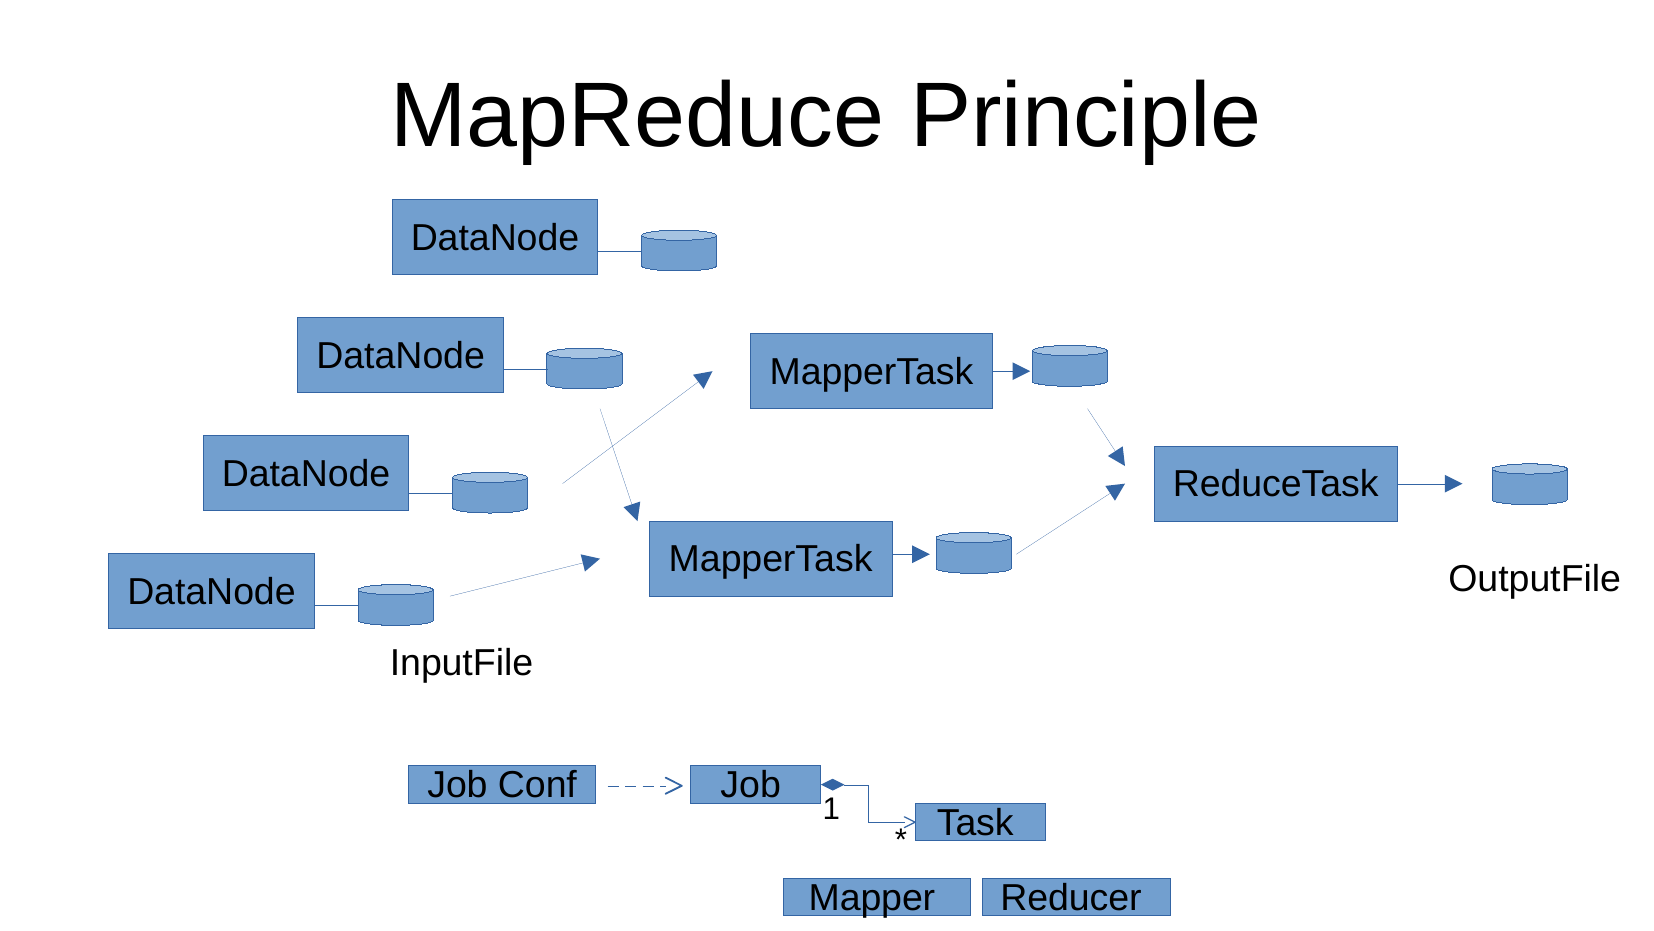

# MapReduce Principle
DataNode
DataNode
MapperTask
DataNode
ReduceTask
MapperTask
OutputFile
DataNode
InputFile
Job Conf
Job
1
Task
*
Mapper
Reducer